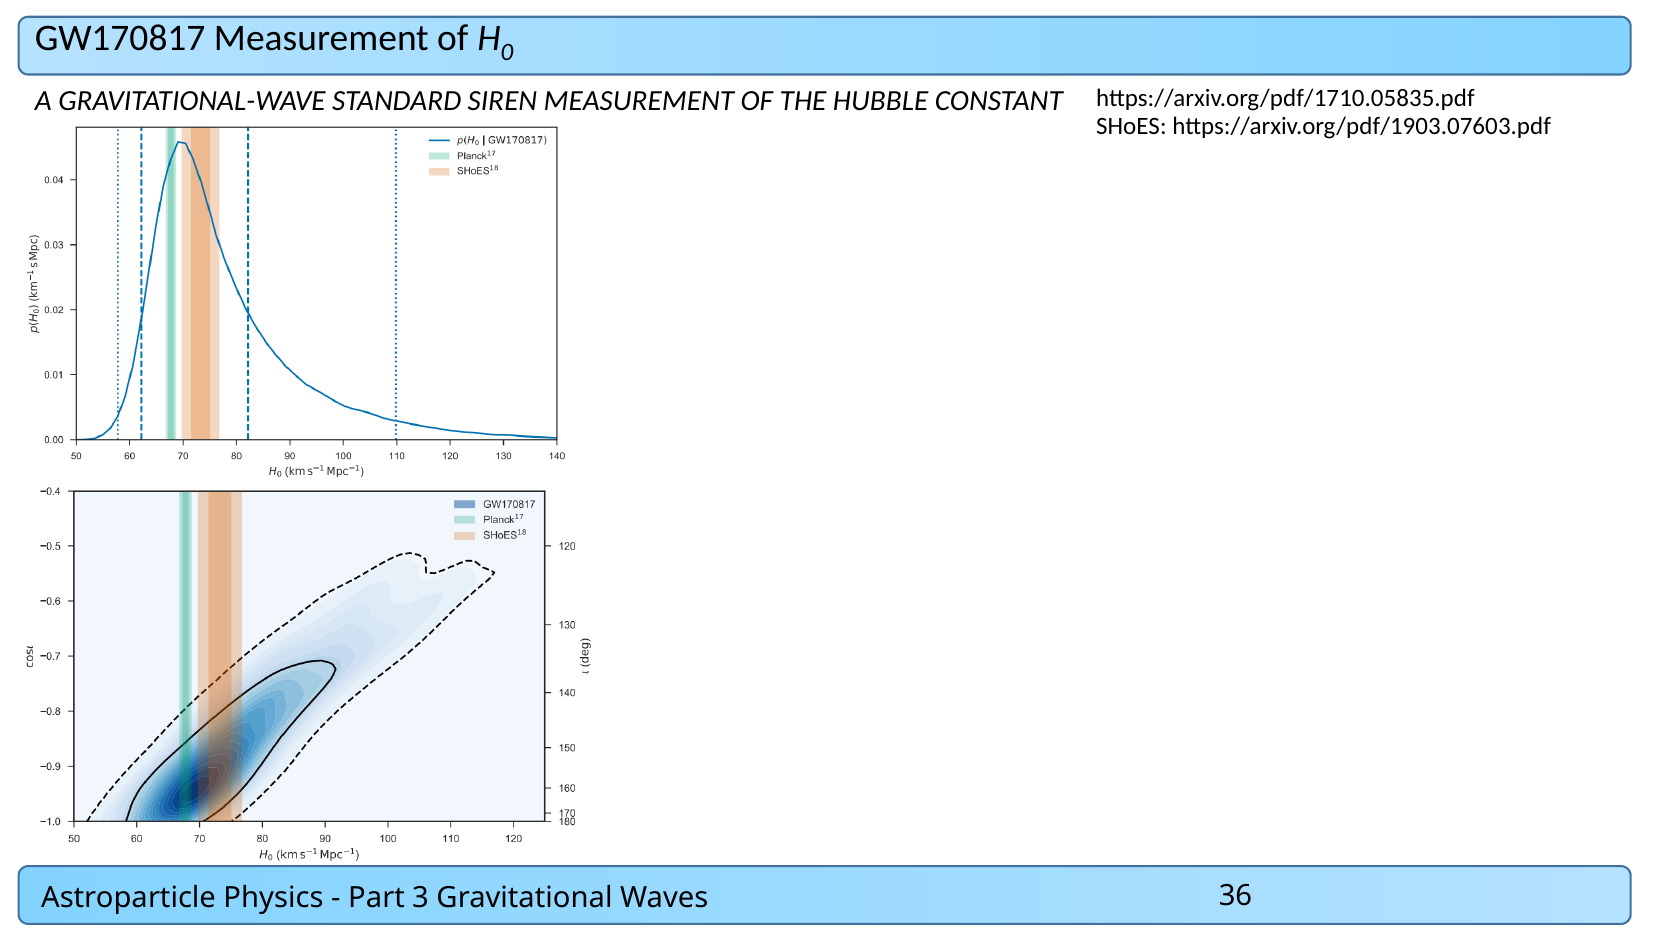

GW170817 Measurement of H0
A GRAVITATIONAL-WAVE STANDARD SIREN MEASUREMENT OF THE HUBBLE CONSTANT
https://arxiv.org/pdf/1710.05835.pdf
SHoES: https://arxiv.org/pdf/1903.07603.pdf
Astroparticle Physics - Part 3 Gravitational Waves